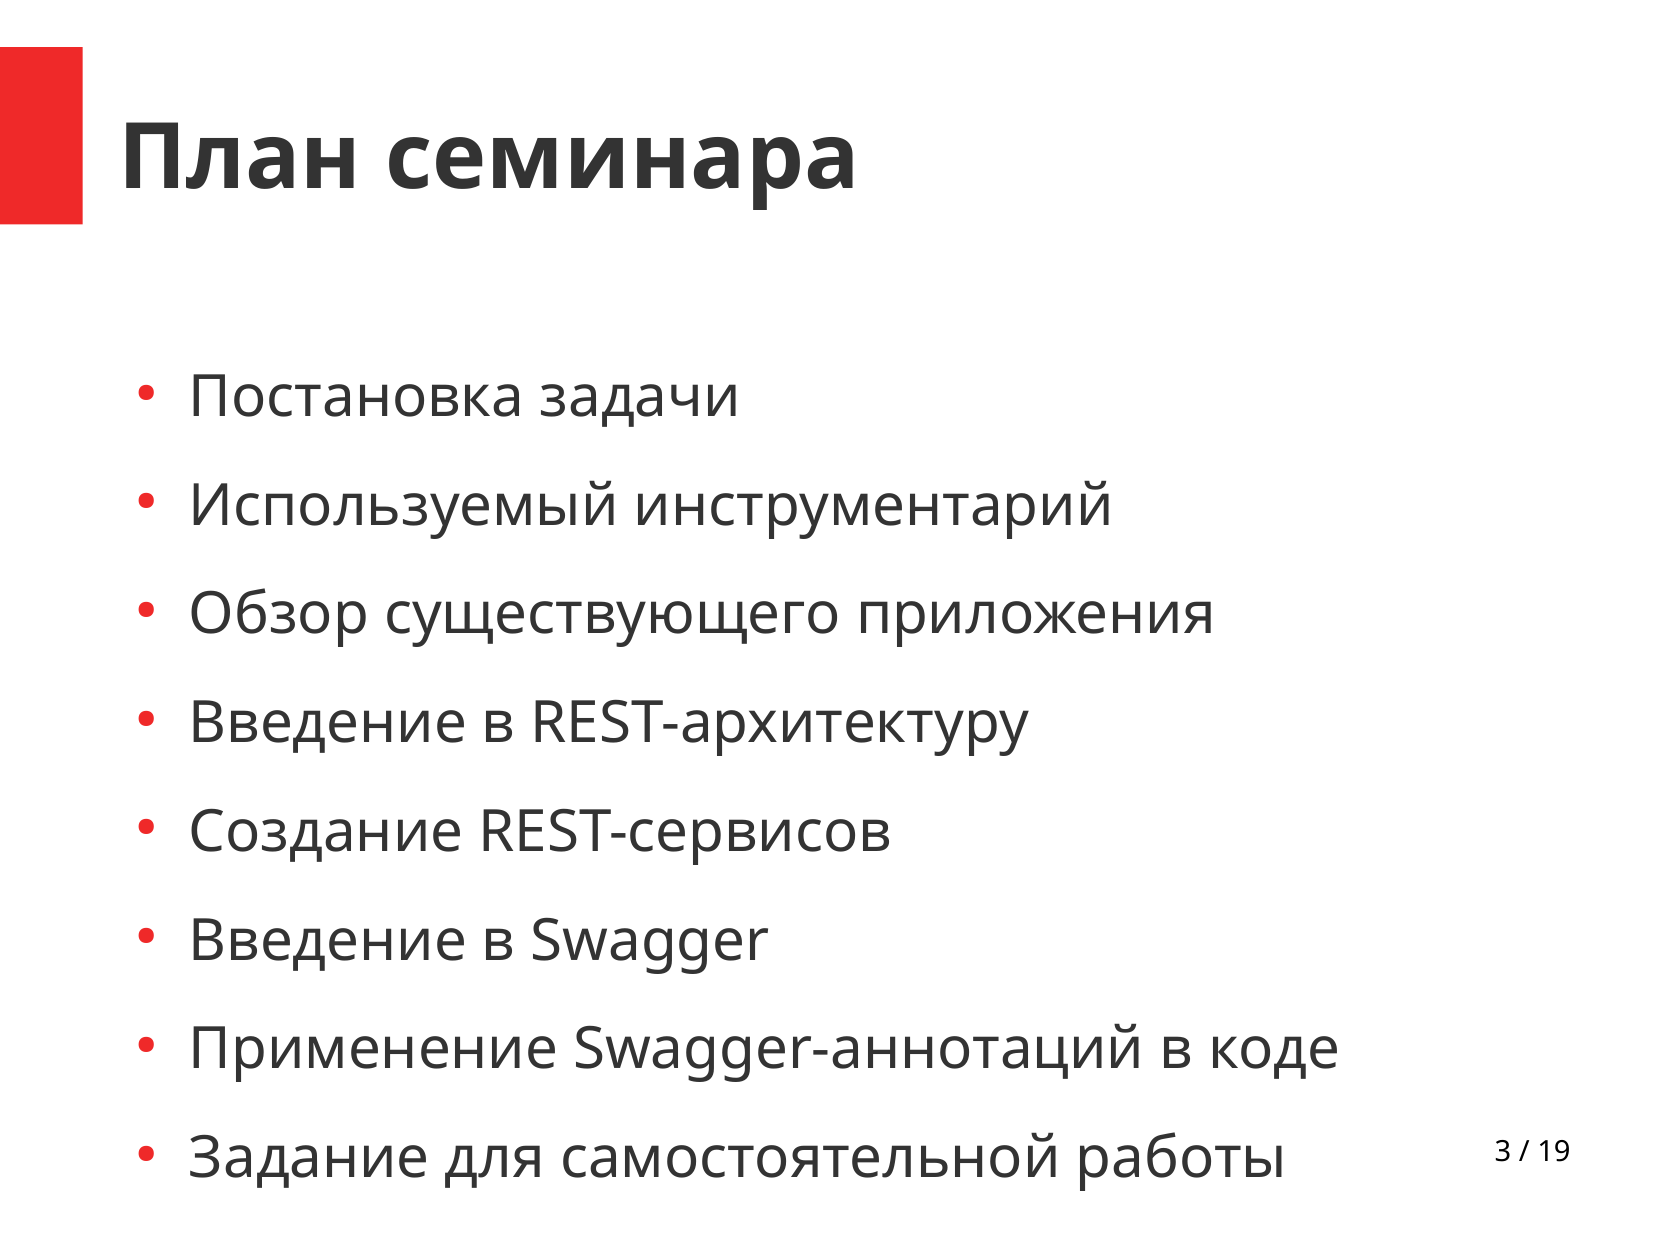

# План семинара
Постановка задачи
Используемый инструментарий
Обзор существующего приложения
Введение в REST-архитектуру
Создание REST-сервисов
Введение в Swagger
Применение Swagger-аннотаций в коде
Задание для самостоятельной работы
3